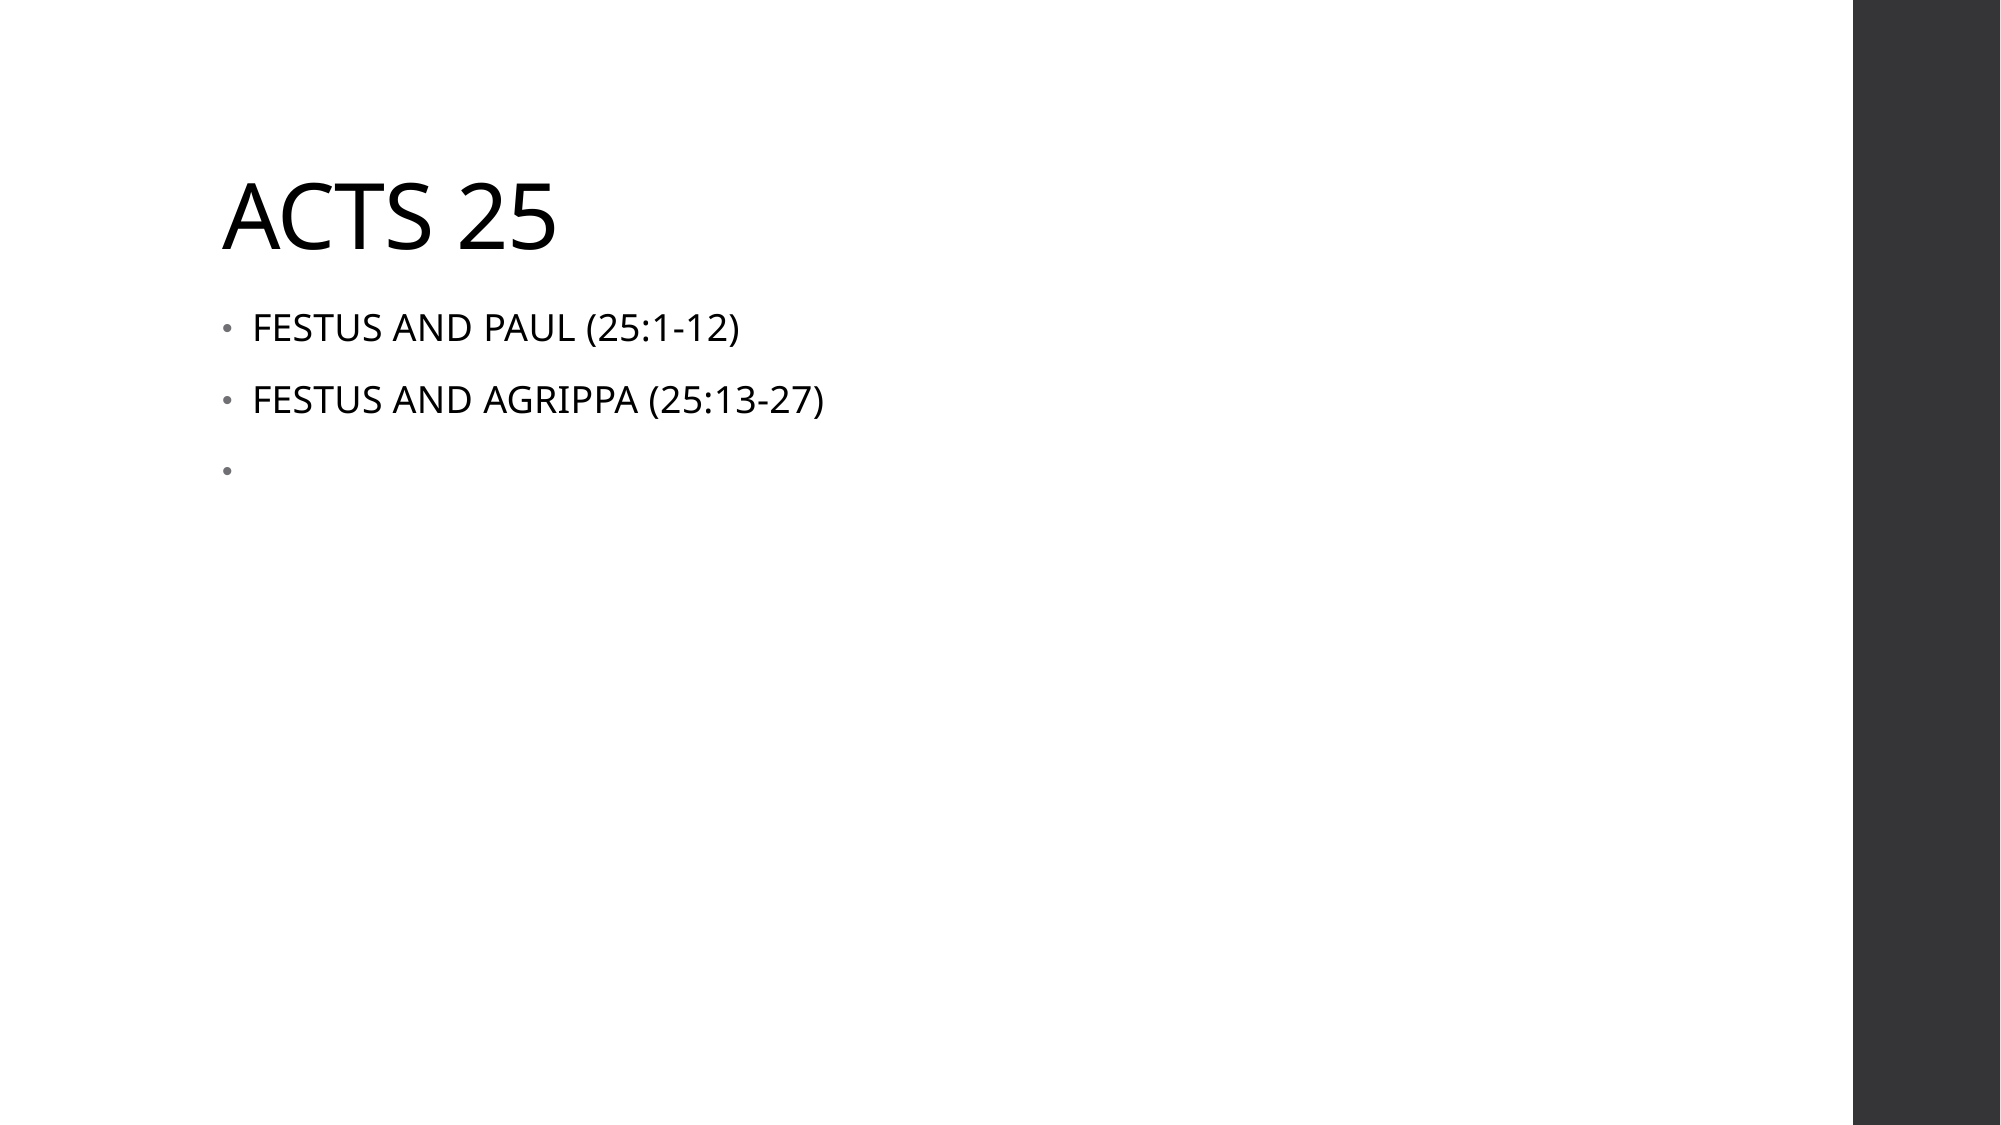

# ACTS 25
FESTUS AND PAUL (25:1-12)
FESTUS AND AGRIPPA (25:13-27)